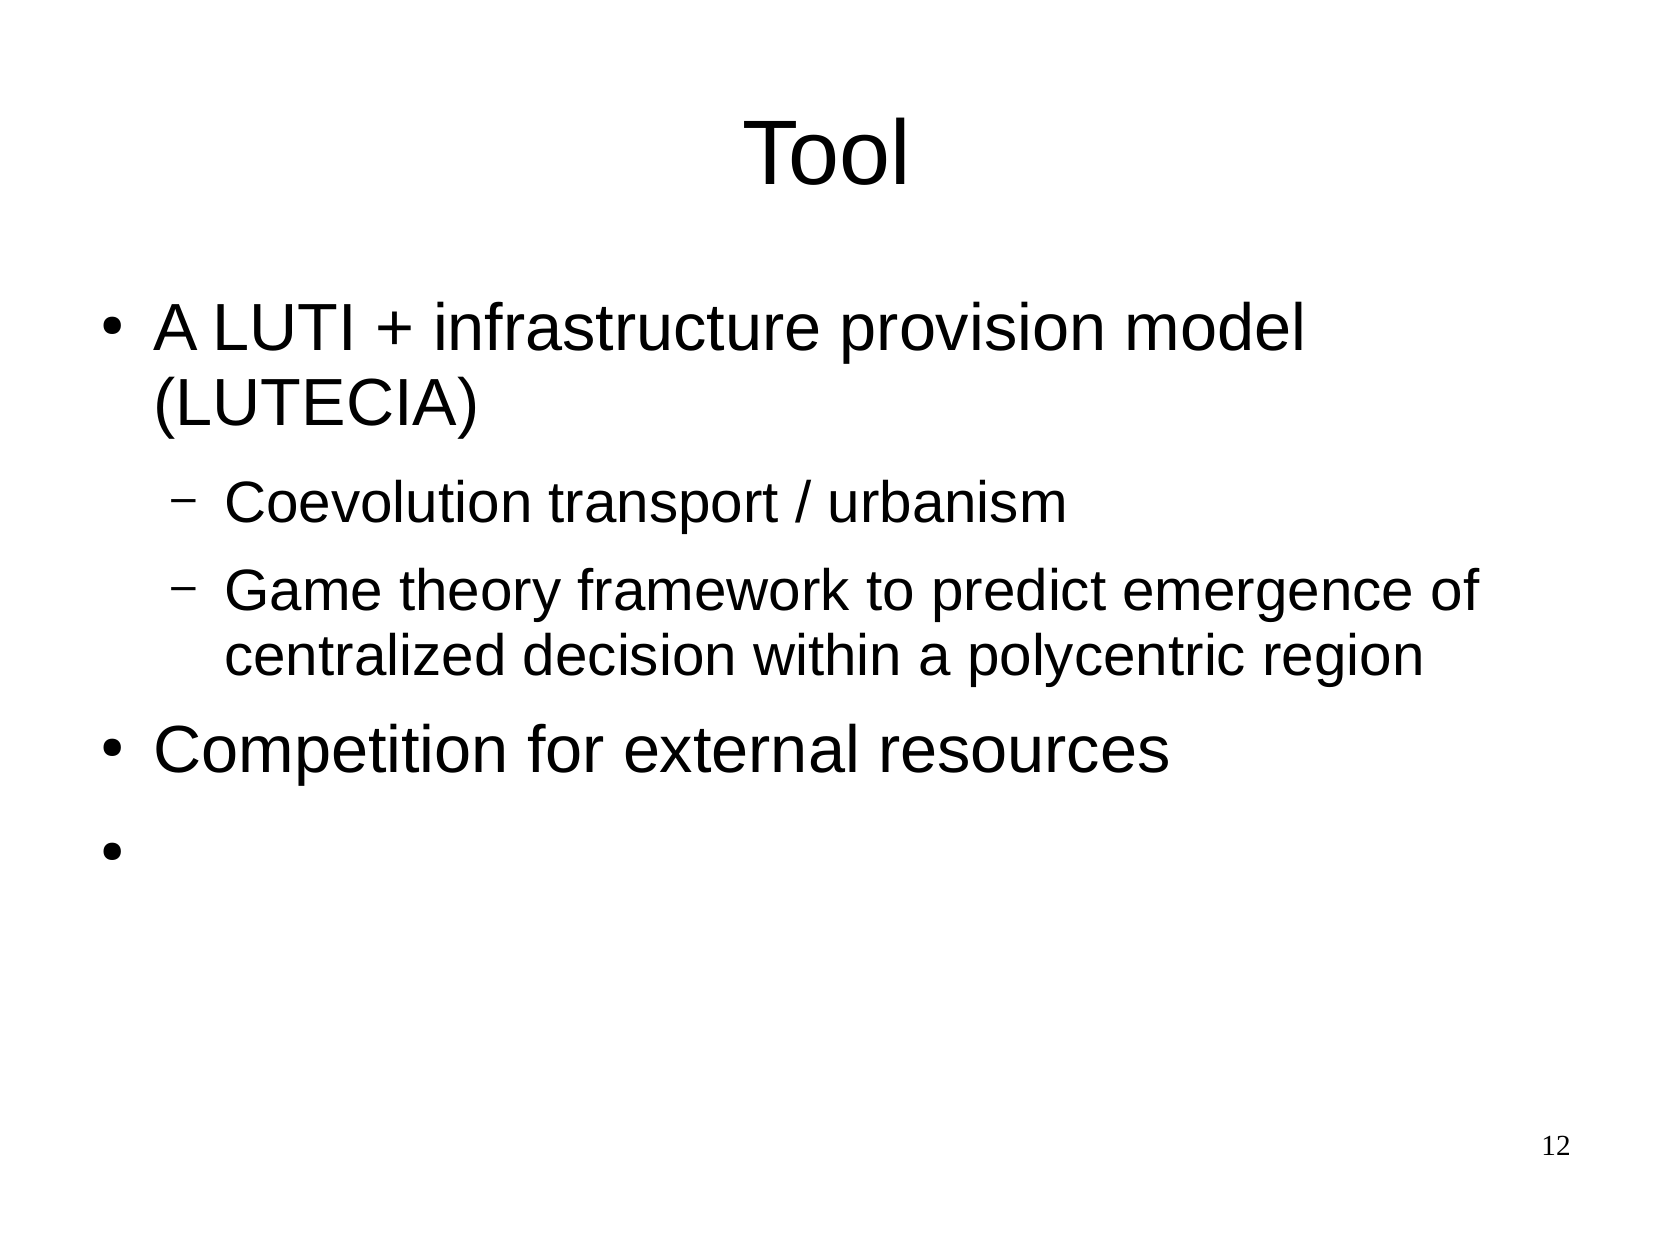

# Tool
A LUTI + infrastructure provision model (LUTECIA)
Coevolution transport / urbanism
Game theory framework to predict emergence of centralized decision within a polycentric region
Competition for external resources
12